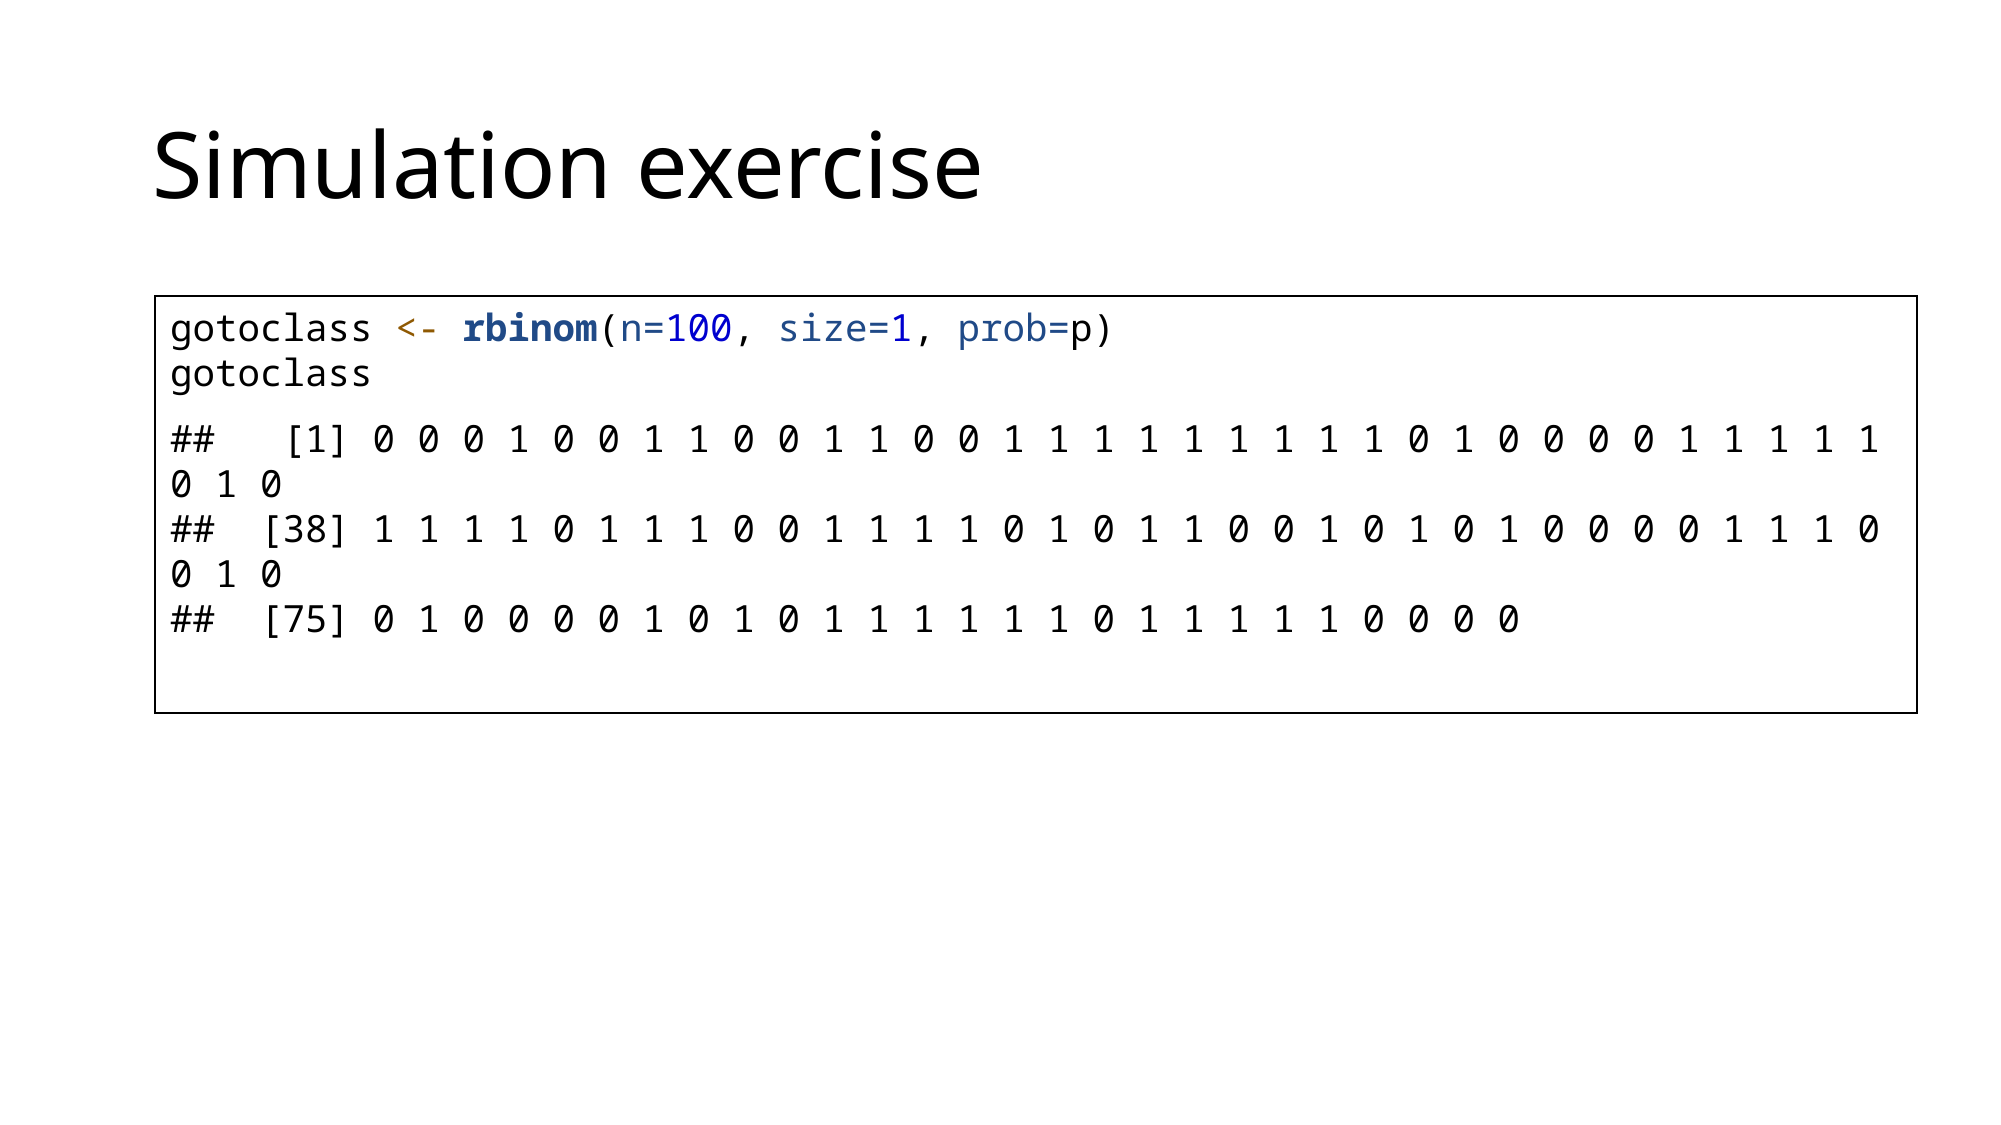

# Simulation exercise
gotoclass <- rbinom(n=100, size=1, prob=p)
gotoclass
## [1] 0 0 0 1 0 0 1 1 0 0 1 1 0 0 1 1 1 1 1 1 1 1 1 0 1 0 0 0 0 1 1 1 1 1 0 1 0 ## [38] 1 1 1 1 0 1 1 1 0 0 1 1 1 1 0 1 0 1 1 0 0 1 0 1 0 1 0 0 0 0 1 1 1 0 0 1 0 ## [75] 0 1 0 0 0 0 1 0 1 0 1 1 1 1 1 1 0 1 1 1 1 1 0 0 0 0